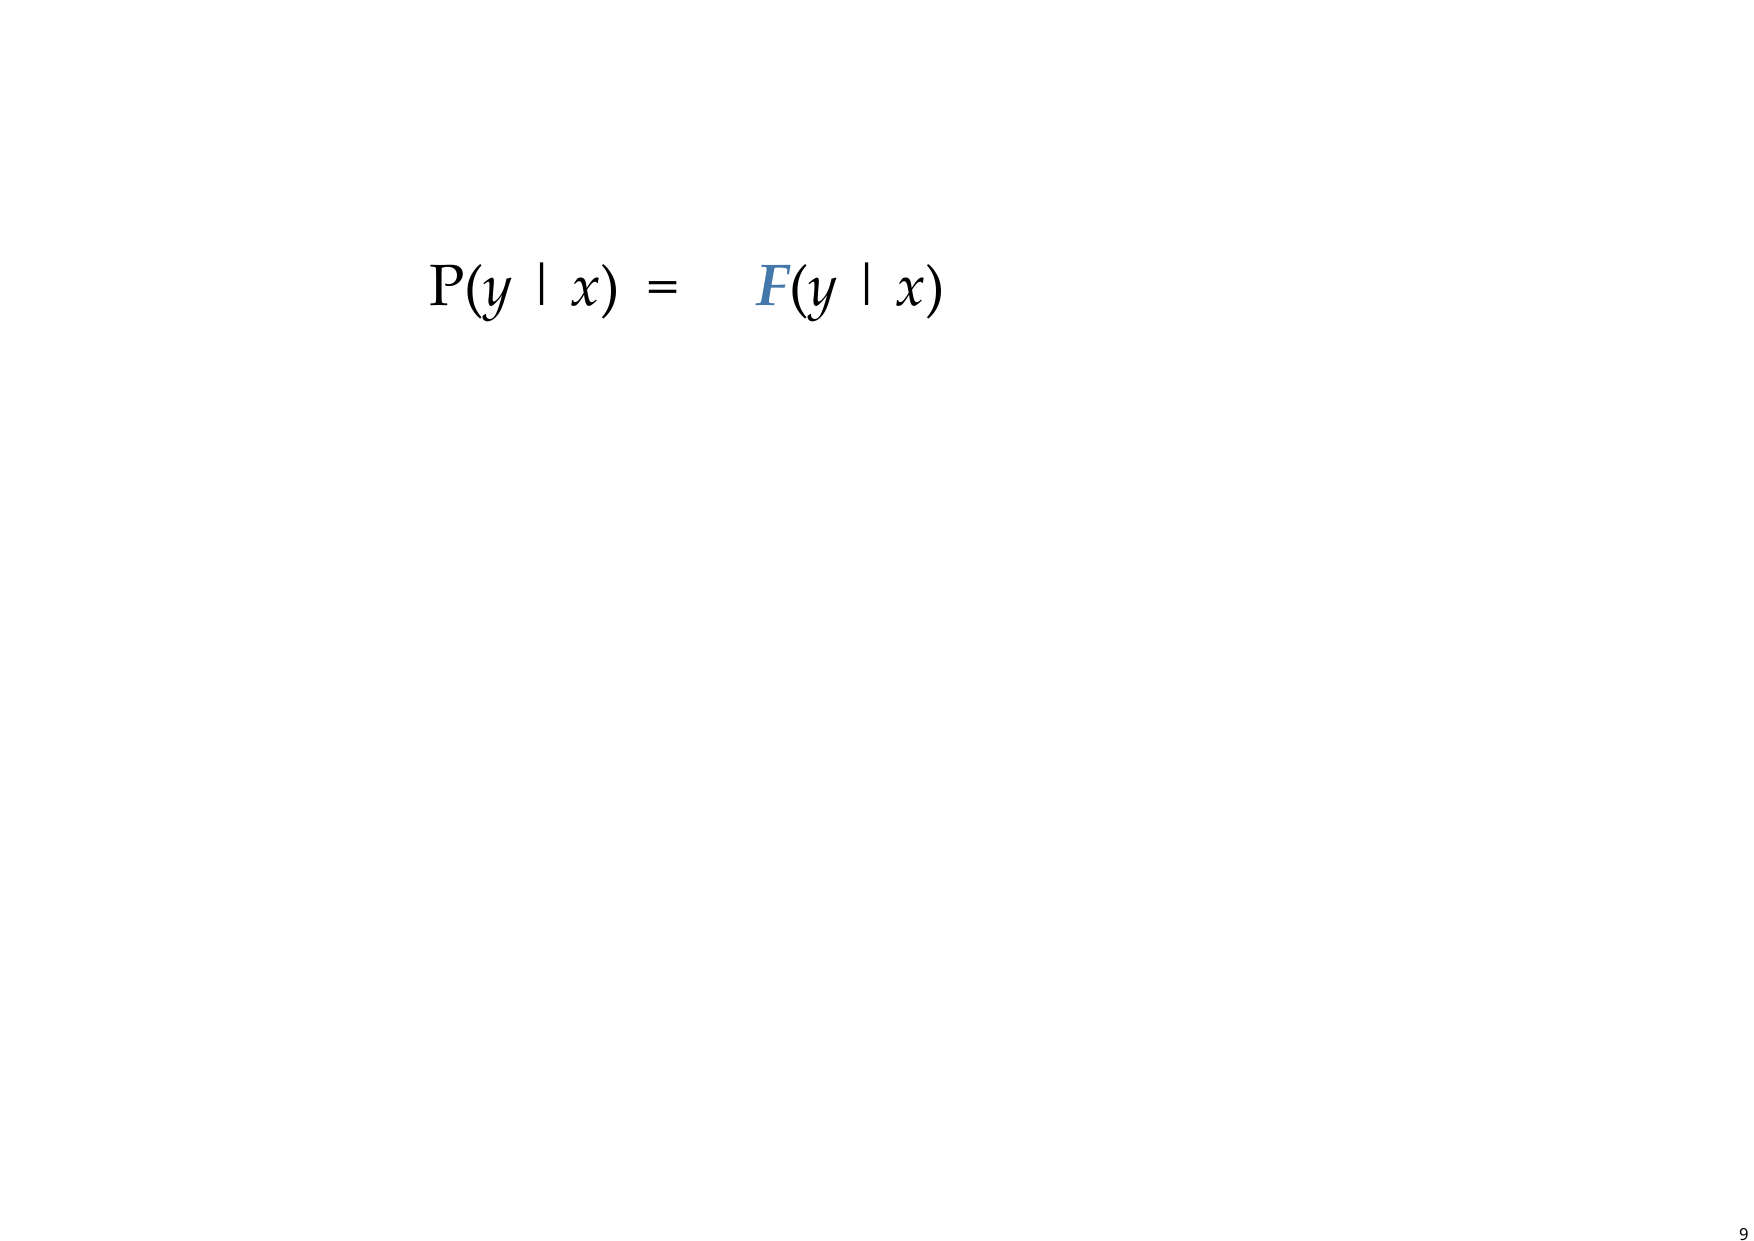

P(y | x) = ∫ F(y | x) p(F | data) dF
9